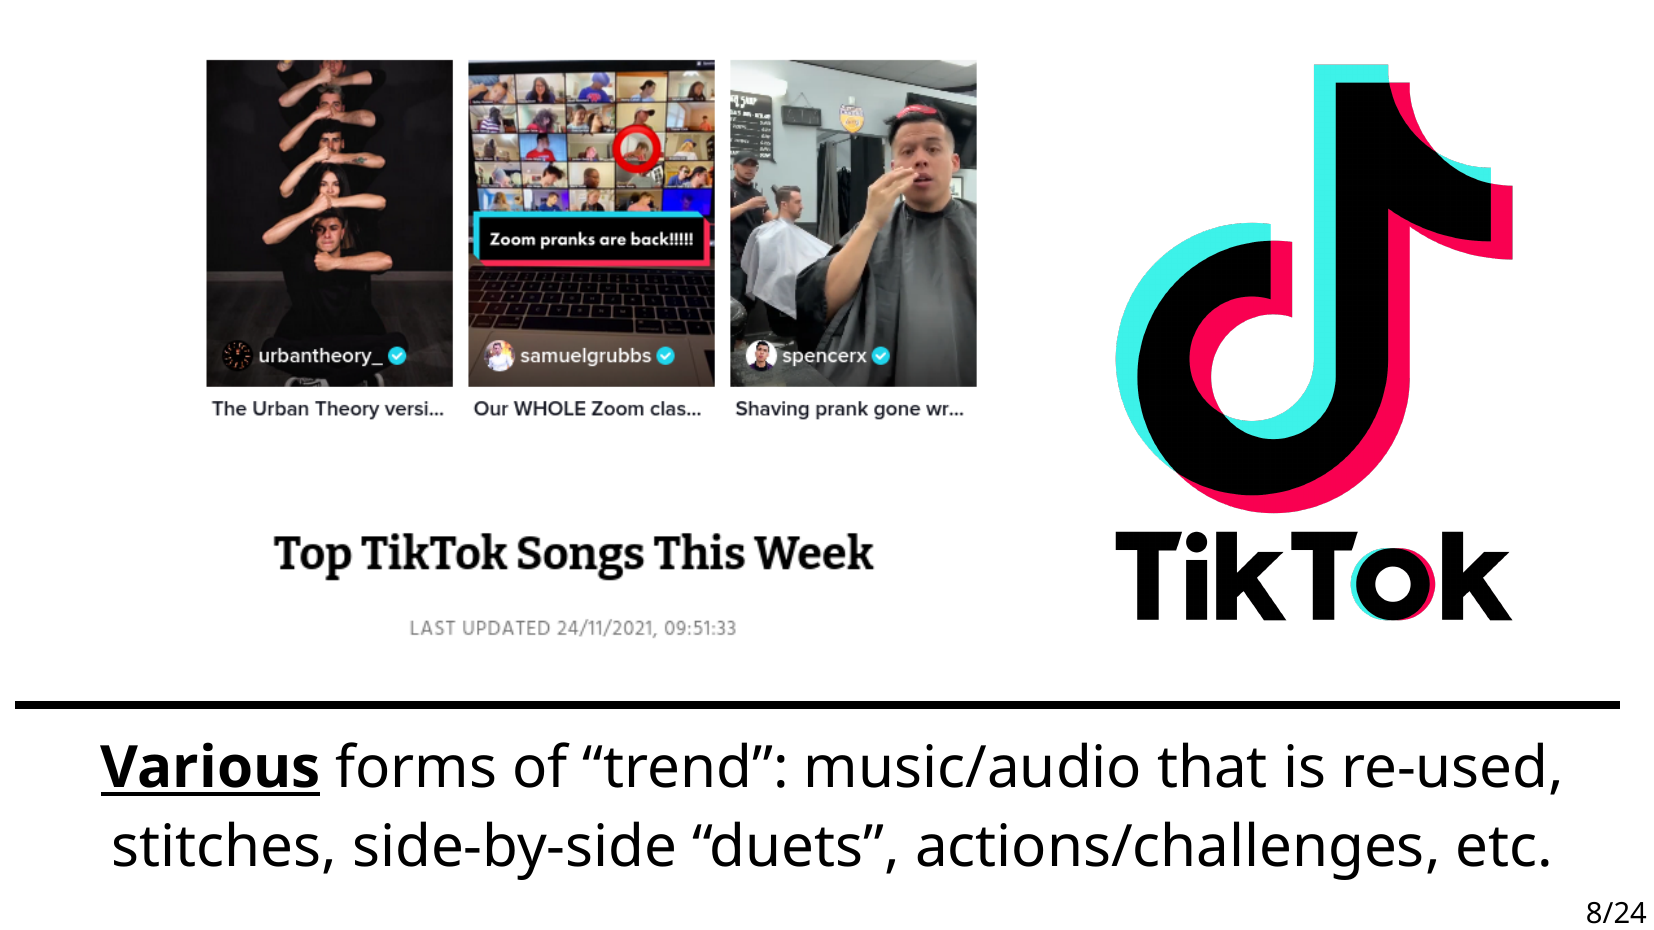

# Various forms of “trend”: music/audio that is re-used, stitches, side-by-side “duets”, actions/challenges, etc.
8